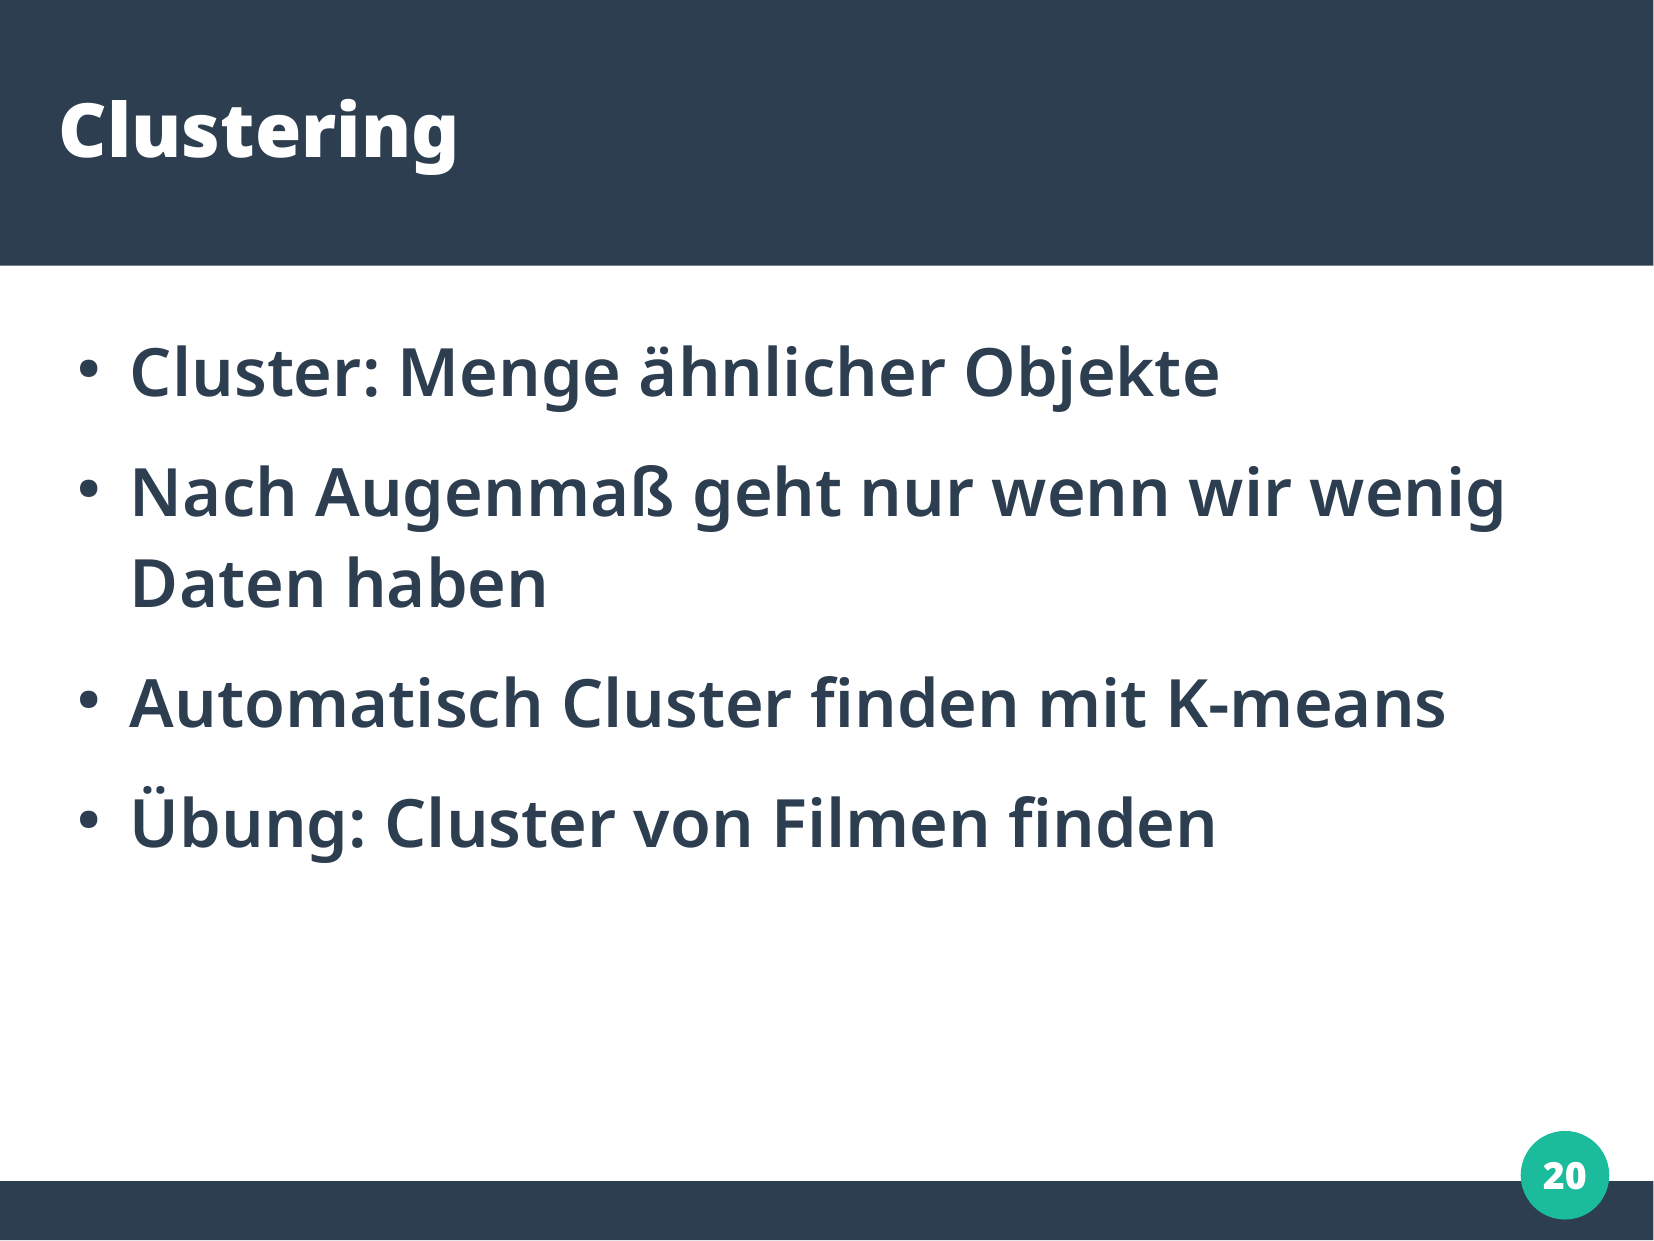

# Clustering
Cluster: Menge ähnlicher Objekte
Nach Augenmaß geht nur wenn wir wenig Daten haben
Automatisch Cluster finden mit K-means
Übung: Cluster von Filmen finden
20